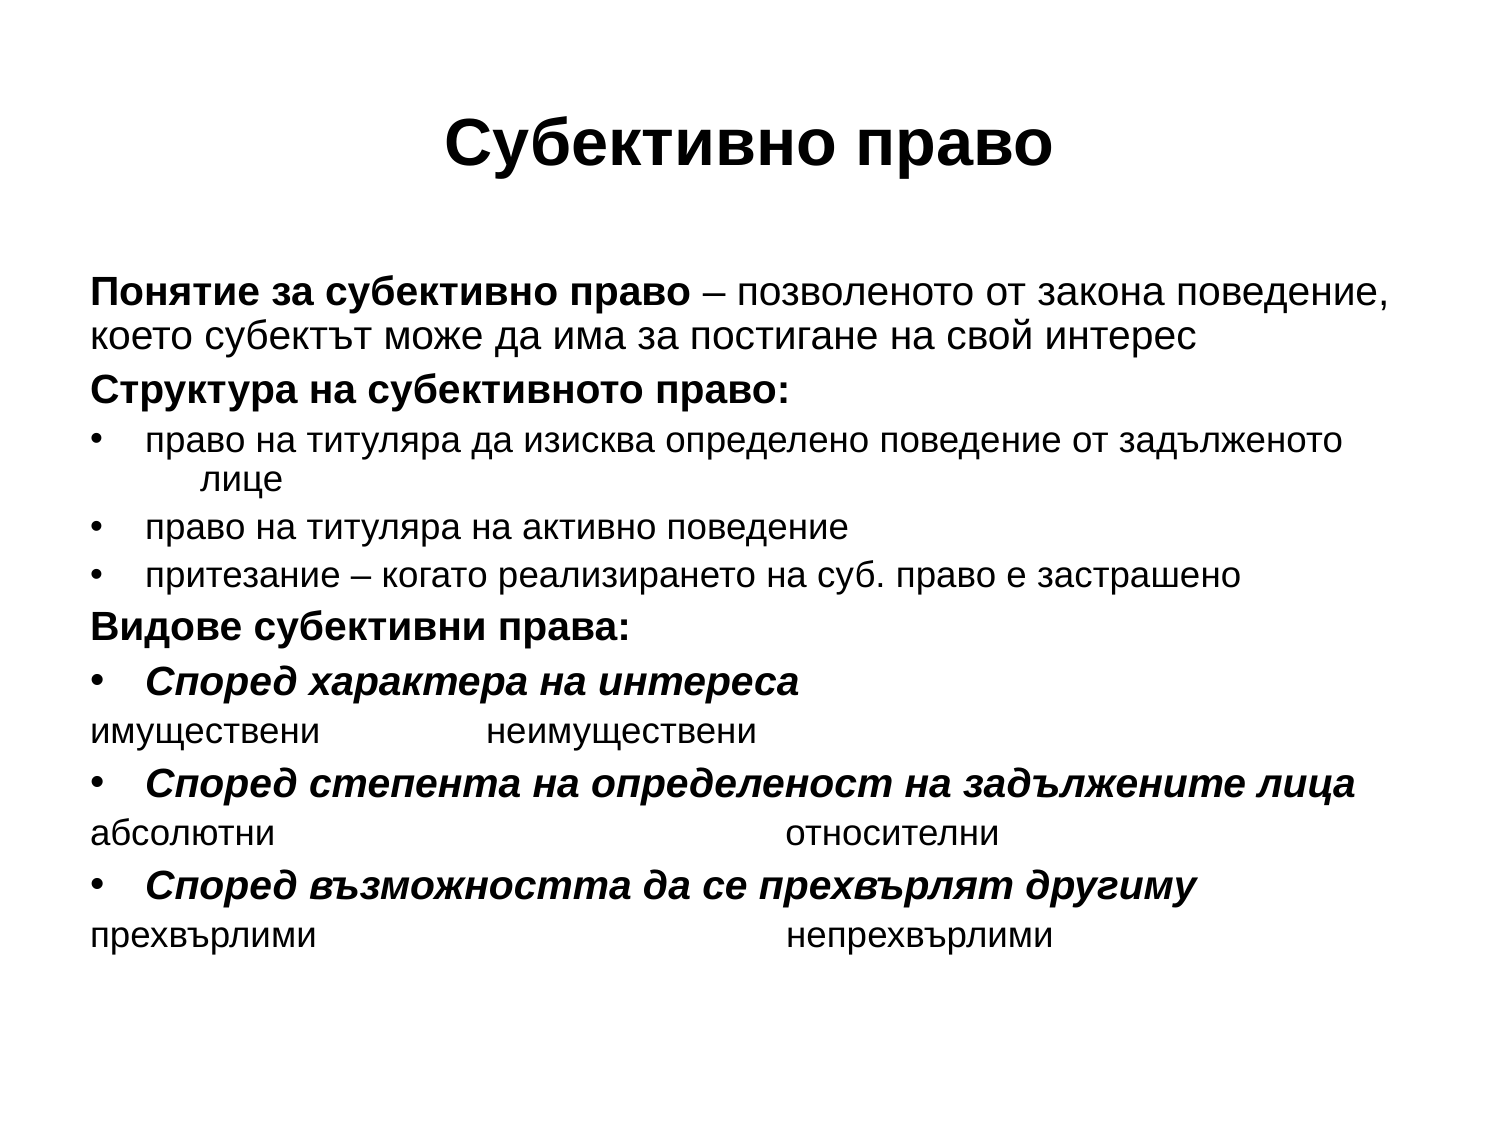

# Субективно право
Понятие за субективно право – позволеното от закона поведение, което субектът може да има за постигане на свой интерес
Структура на субективното право:
право на титуляра да изисква определено поведение от задълженото лице
право на титуляра на активно поведение
притезание – когато реализирането на суб. право е застрашено
Видове субективни права:
Според характера на интереса
имуществени			 неимуществени
Според степента на определеност на задължените лица
абсолютни относителни
Според възможността да се прехвърлят другиму
прехвърлими непрехвърлими